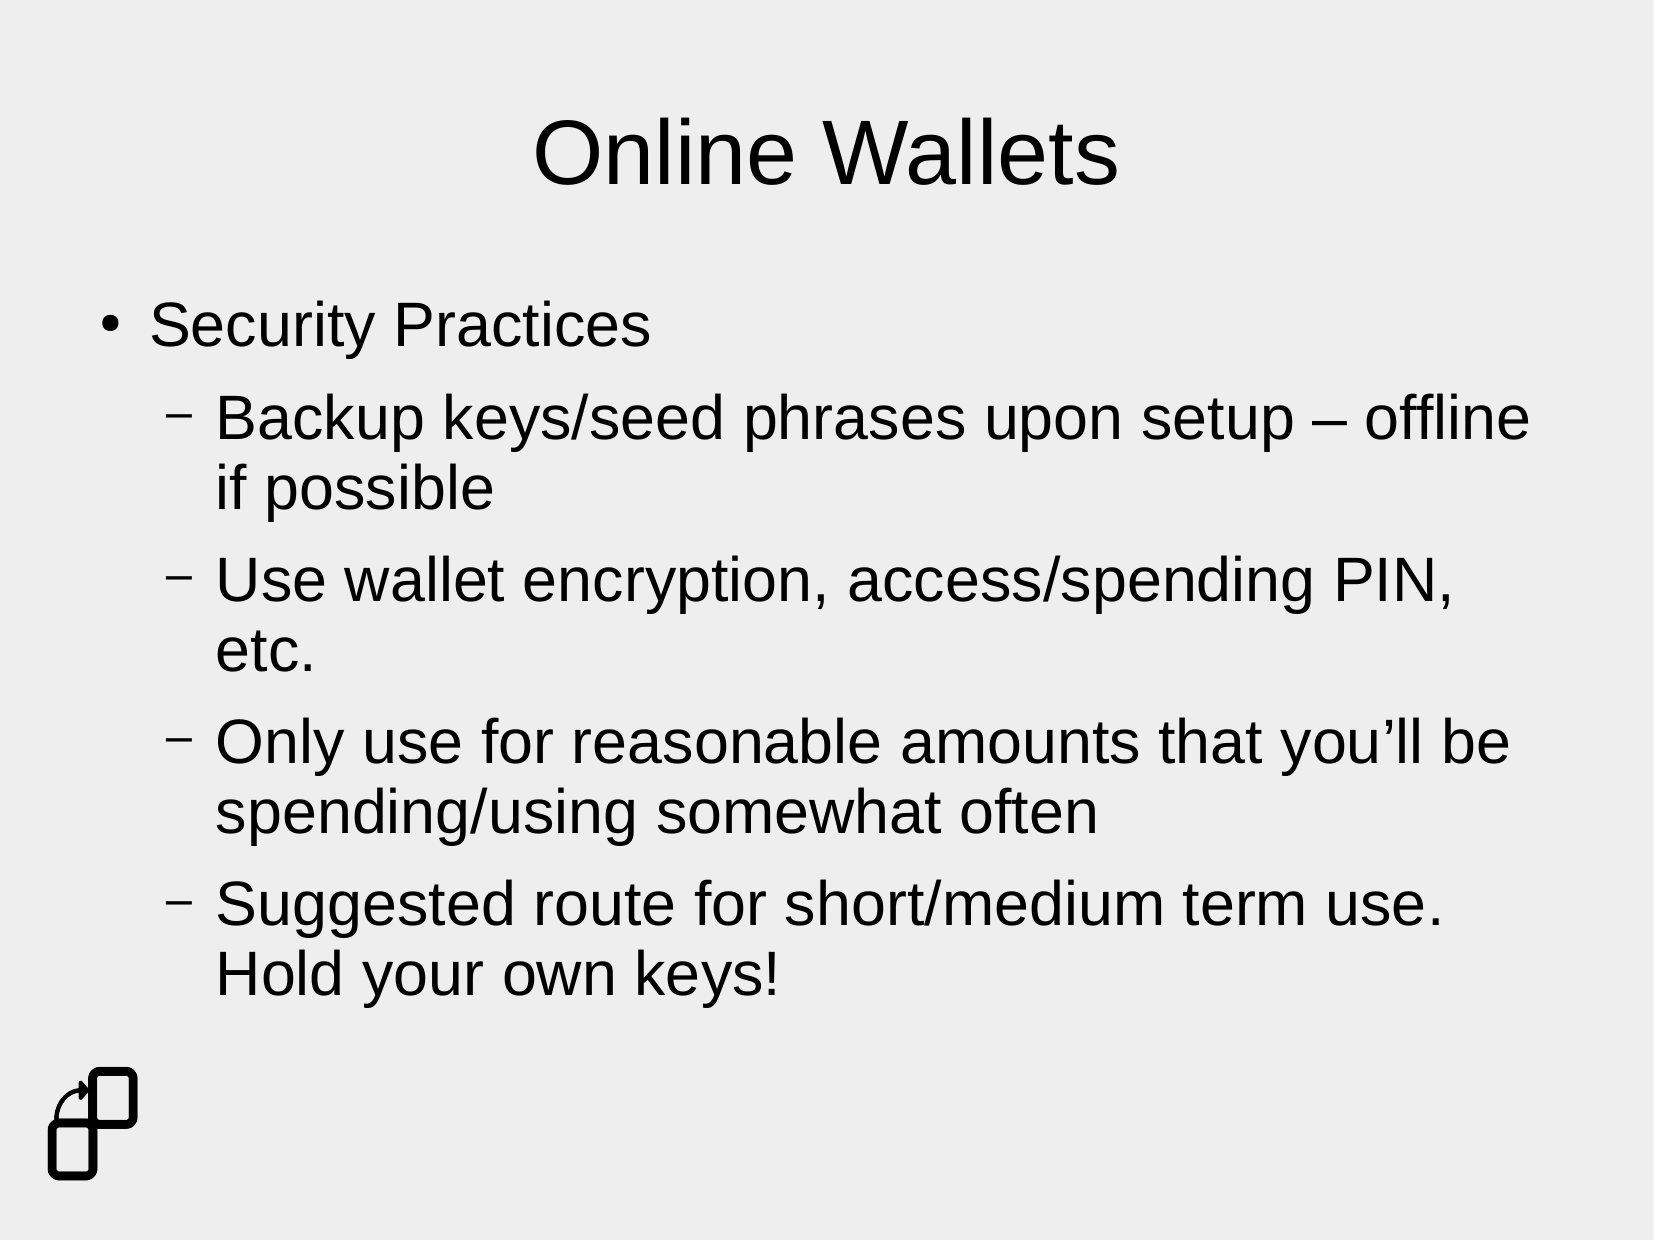

# Online Wallets
Security Practices
Backup keys/seed phrases upon setup – offline if possible
Use wallet encryption, access/spending PIN, etc.
Only use for reasonable amounts that you’ll be spending/using somewhat often
Suggested route for short/medium term use. Hold your own keys!